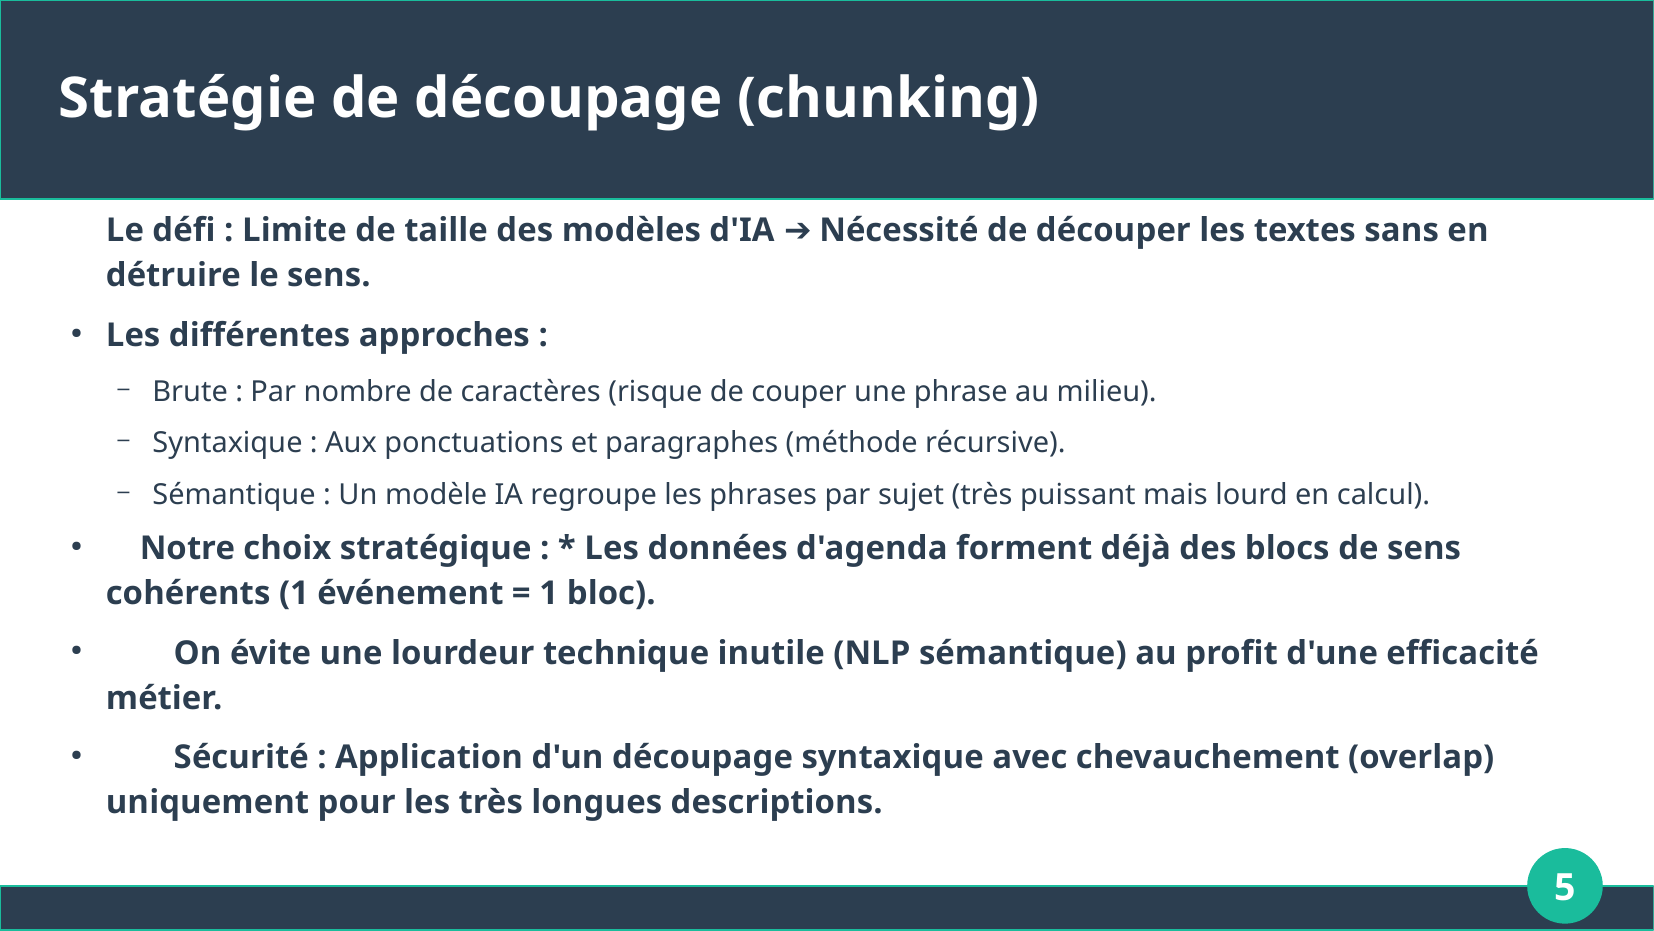

# Stratégie de découpage (chunking)
Le défi : Limite de taille des modèles d'IA ➔ Nécessité de découper les textes sans en détruire le sens.
Les différentes approches :
Brute : Par nombre de caractères (risque de couper une phrase au milieu).
Syntaxique : Aux ponctuations et paragraphes (méthode récursive).
Sémantique : Un modèle IA regroupe les phrases par sujet (très puissant mais lourd en calcul).
 Notre choix stratégique : * Les données d'agenda forment déjà des blocs de sens cohérents (1 événement = 1 bloc).
 On évite une lourdeur technique inutile (NLP sémantique) au profit d'une efficacité métier.
 Sécurité : Application d'un découpage syntaxique avec chevauchement (overlap) uniquement pour les très longues descriptions.
5